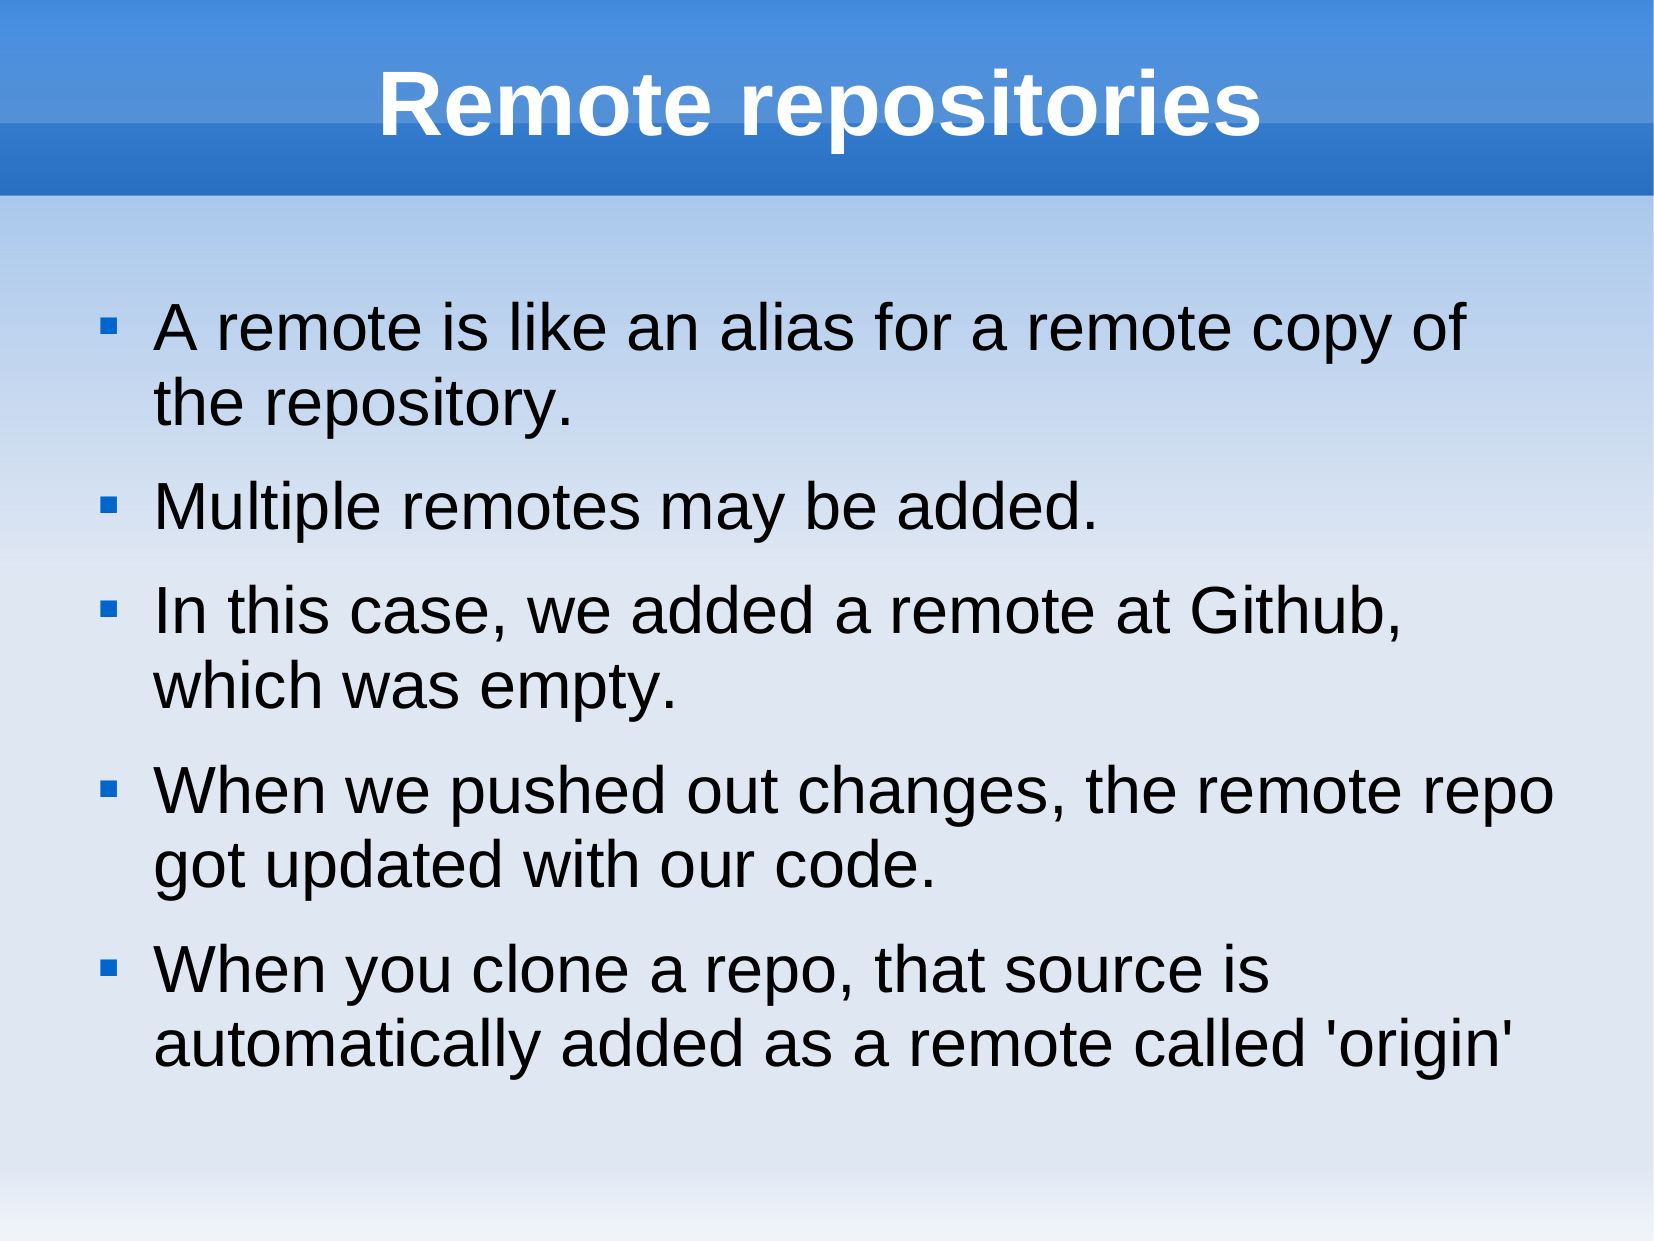

# Remote repositories
A remote is like an alias for a remote copy of the repository.
Multiple remotes may be added.
In this case, we added a remote at Github, which was empty.
When we pushed out changes, the remote repo got updated with our code.
When you clone a repo, that source is automatically added as a remote called 'origin'